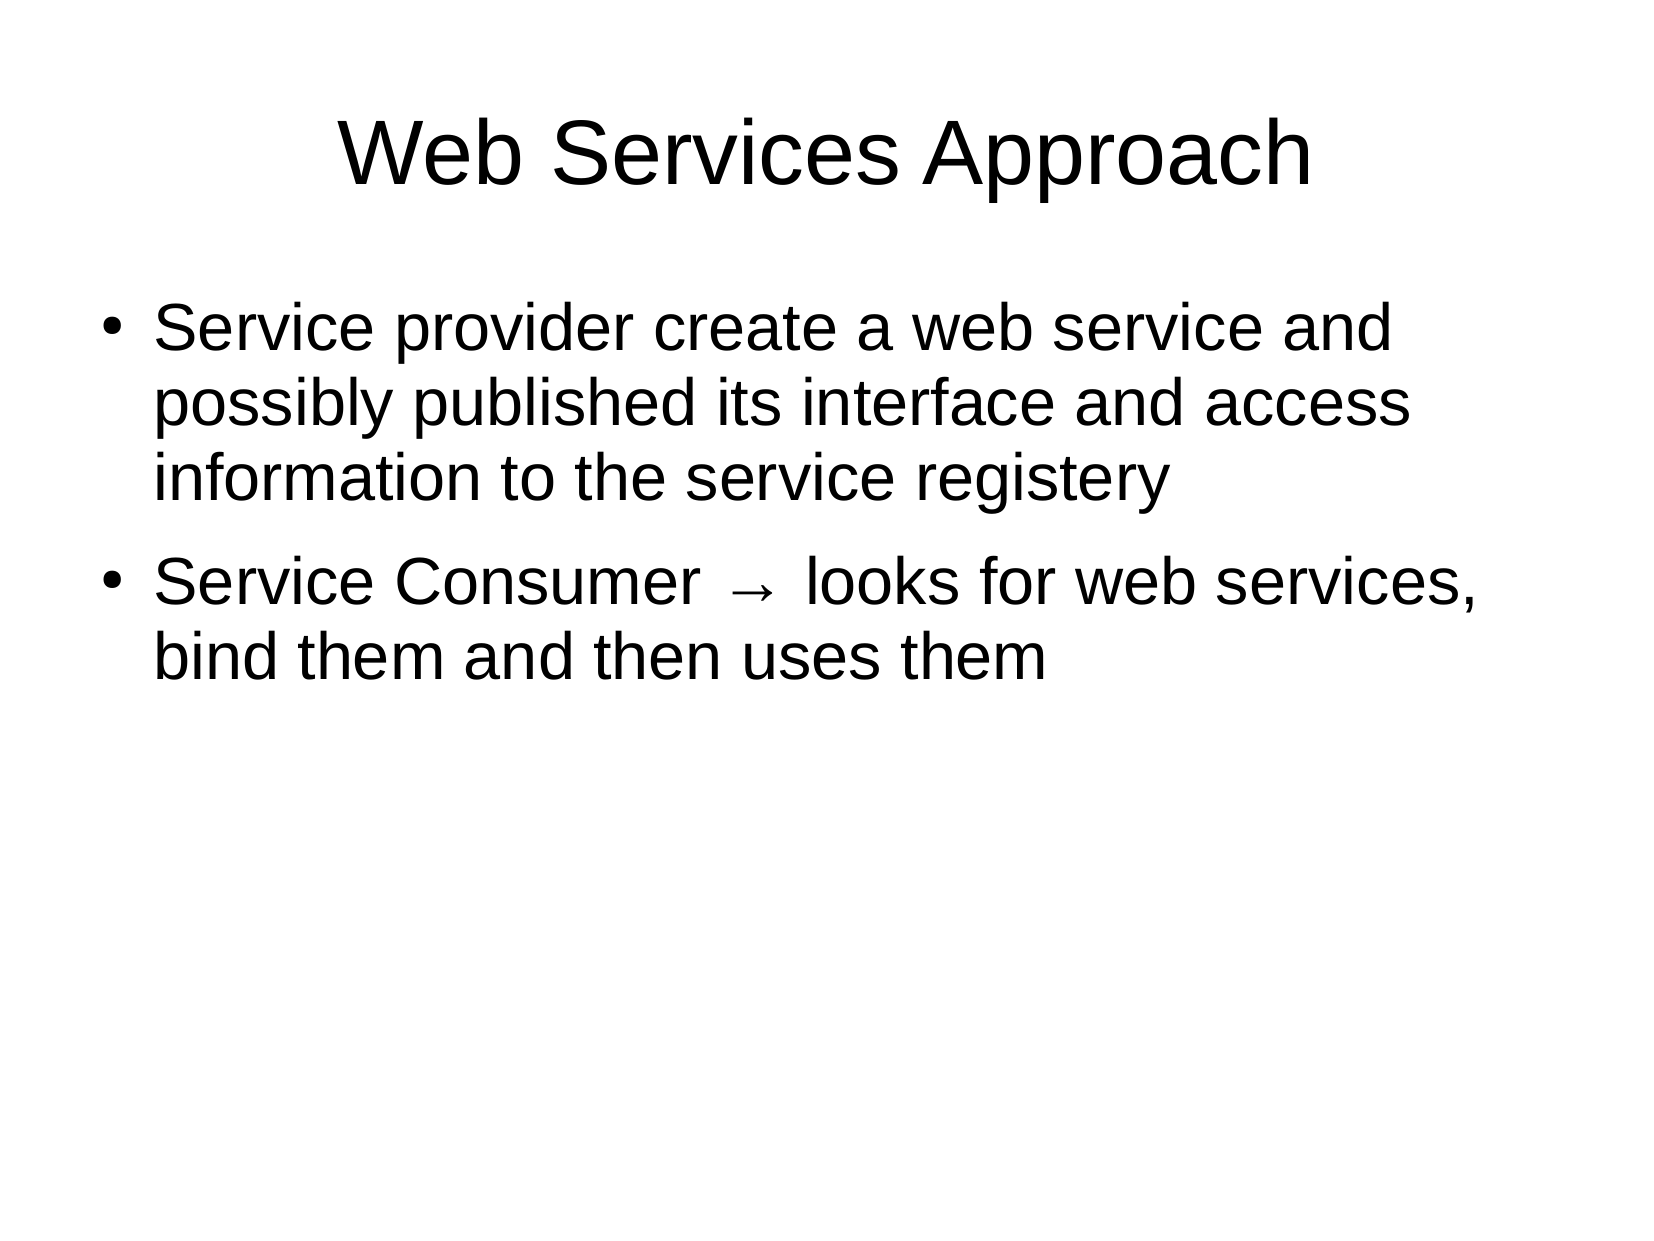

# Web Services Approach
Service provider create a web service and possibly published its interface and access information to the service registery
Service Consumer → looks for web services, bind them and then uses them